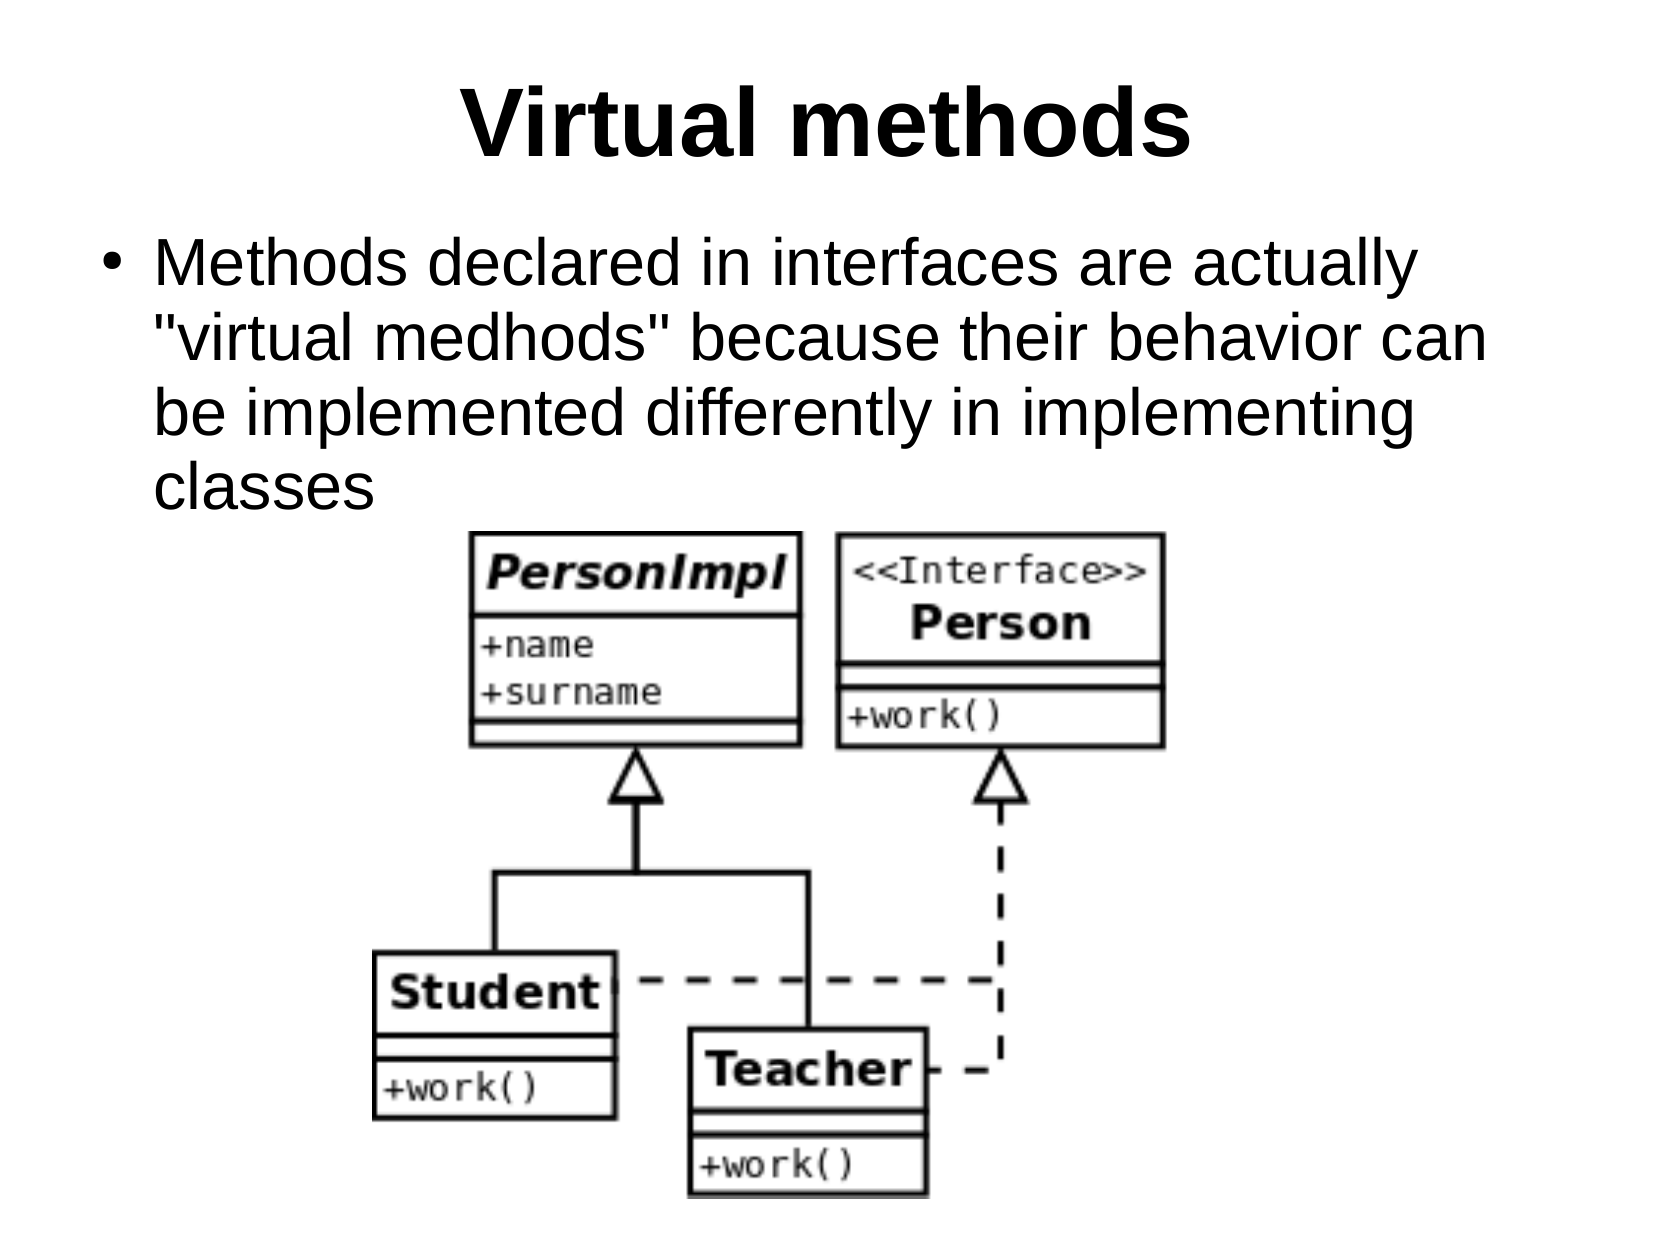

# Virtual methods
Methods declared in interfaces are actually "virtual medhods" because their behavior can be implemented differently in implementing classes